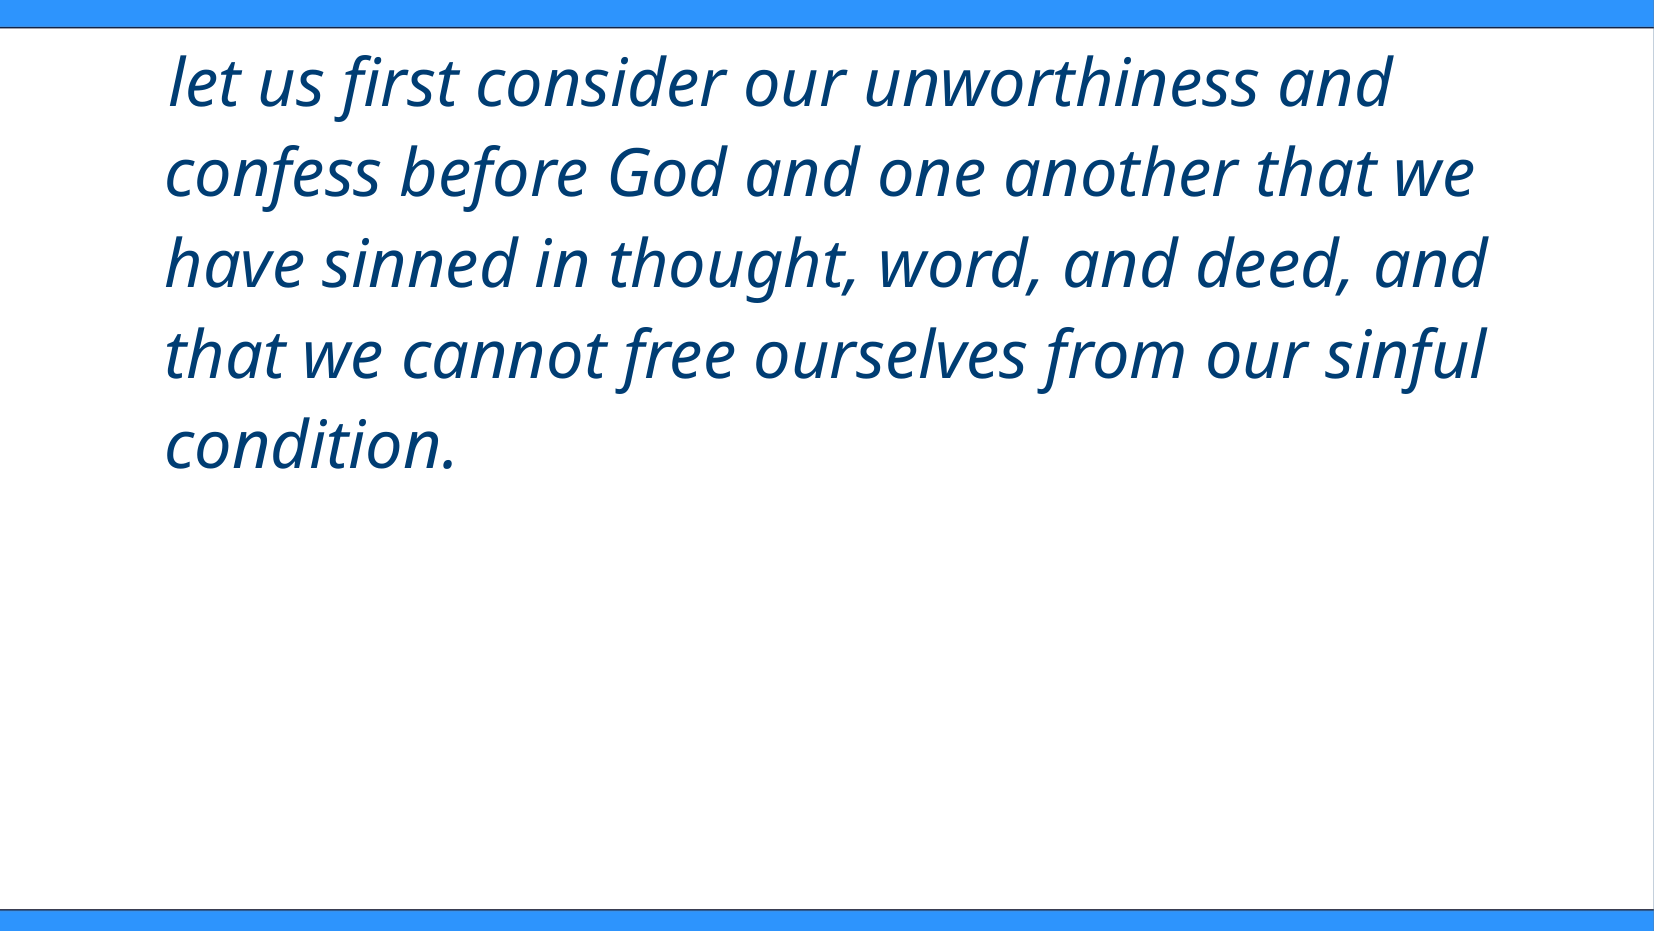

let us first consider our unworthiness and
 confess before God and one another that we
 have sinned in thought, word, and deed, and
 that we cannot free ourselves from our sinful
 condition.